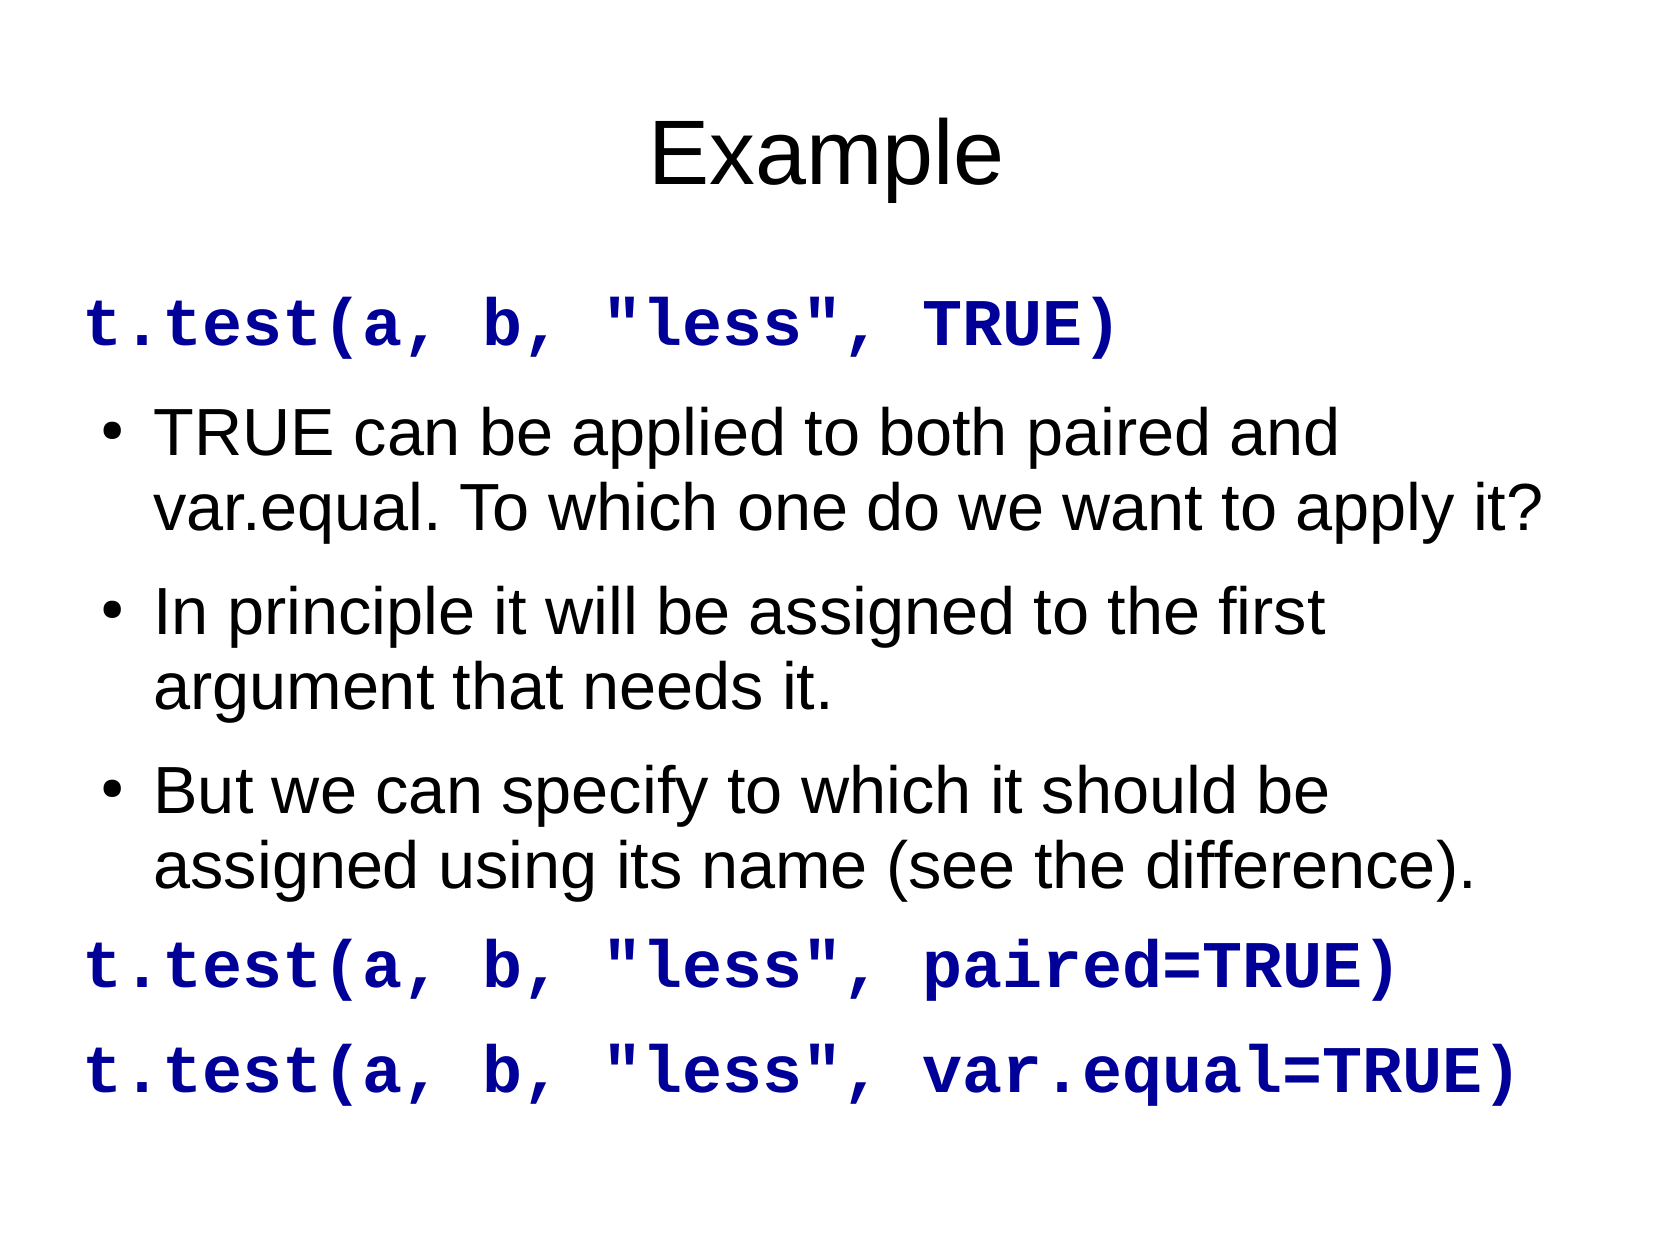

# Example
t.test(a, b, "less", TRUE)
TRUE can be applied to both paired and var.equal. To which one do we want to apply it?
In principle it will be assigned to the first argument that needs it.
But we can specify to which it should be assigned using its name (see the difference).
t.test(a, b, "less", paired=TRUE)
t.test(a, b, "less", var.equal=TRUE)